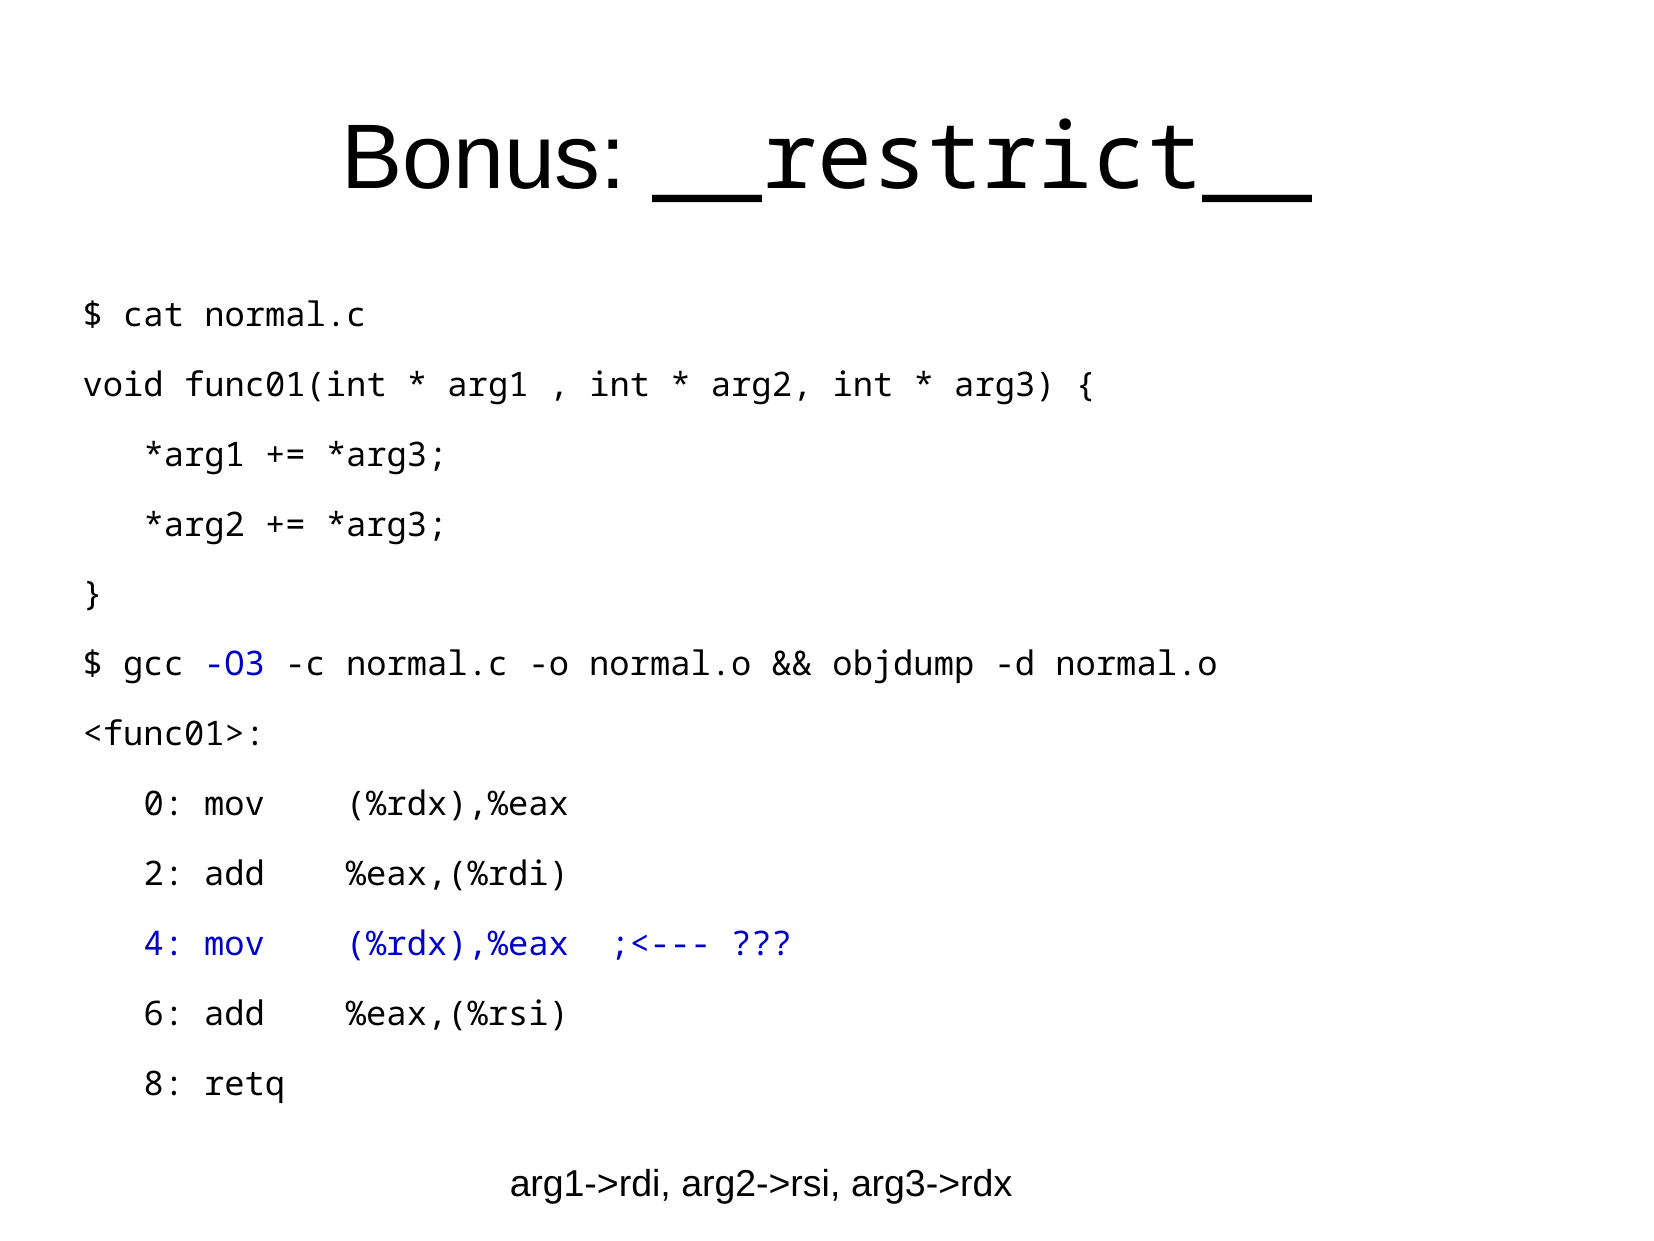

# Bonus: __restrict__
$ cat normal.c
void func01(int * arg1 , int * arg2, int * arg3) {
 *arg1 += *arg3;
 *arg2 += *arg3;
}
$ gcc -O3 -c normal.c -o normal.o && objdump -d normal.o
<func01>:
 0:	mov (%rdx),%eax
 2:	add %eax,(%rdi)
 4:	mov (%rdx),%eax ;<--- ???
 6:	add %eax,(%rsi)
 8:	retq
arg1->rdi, arg2->rsi, arg3->rdx